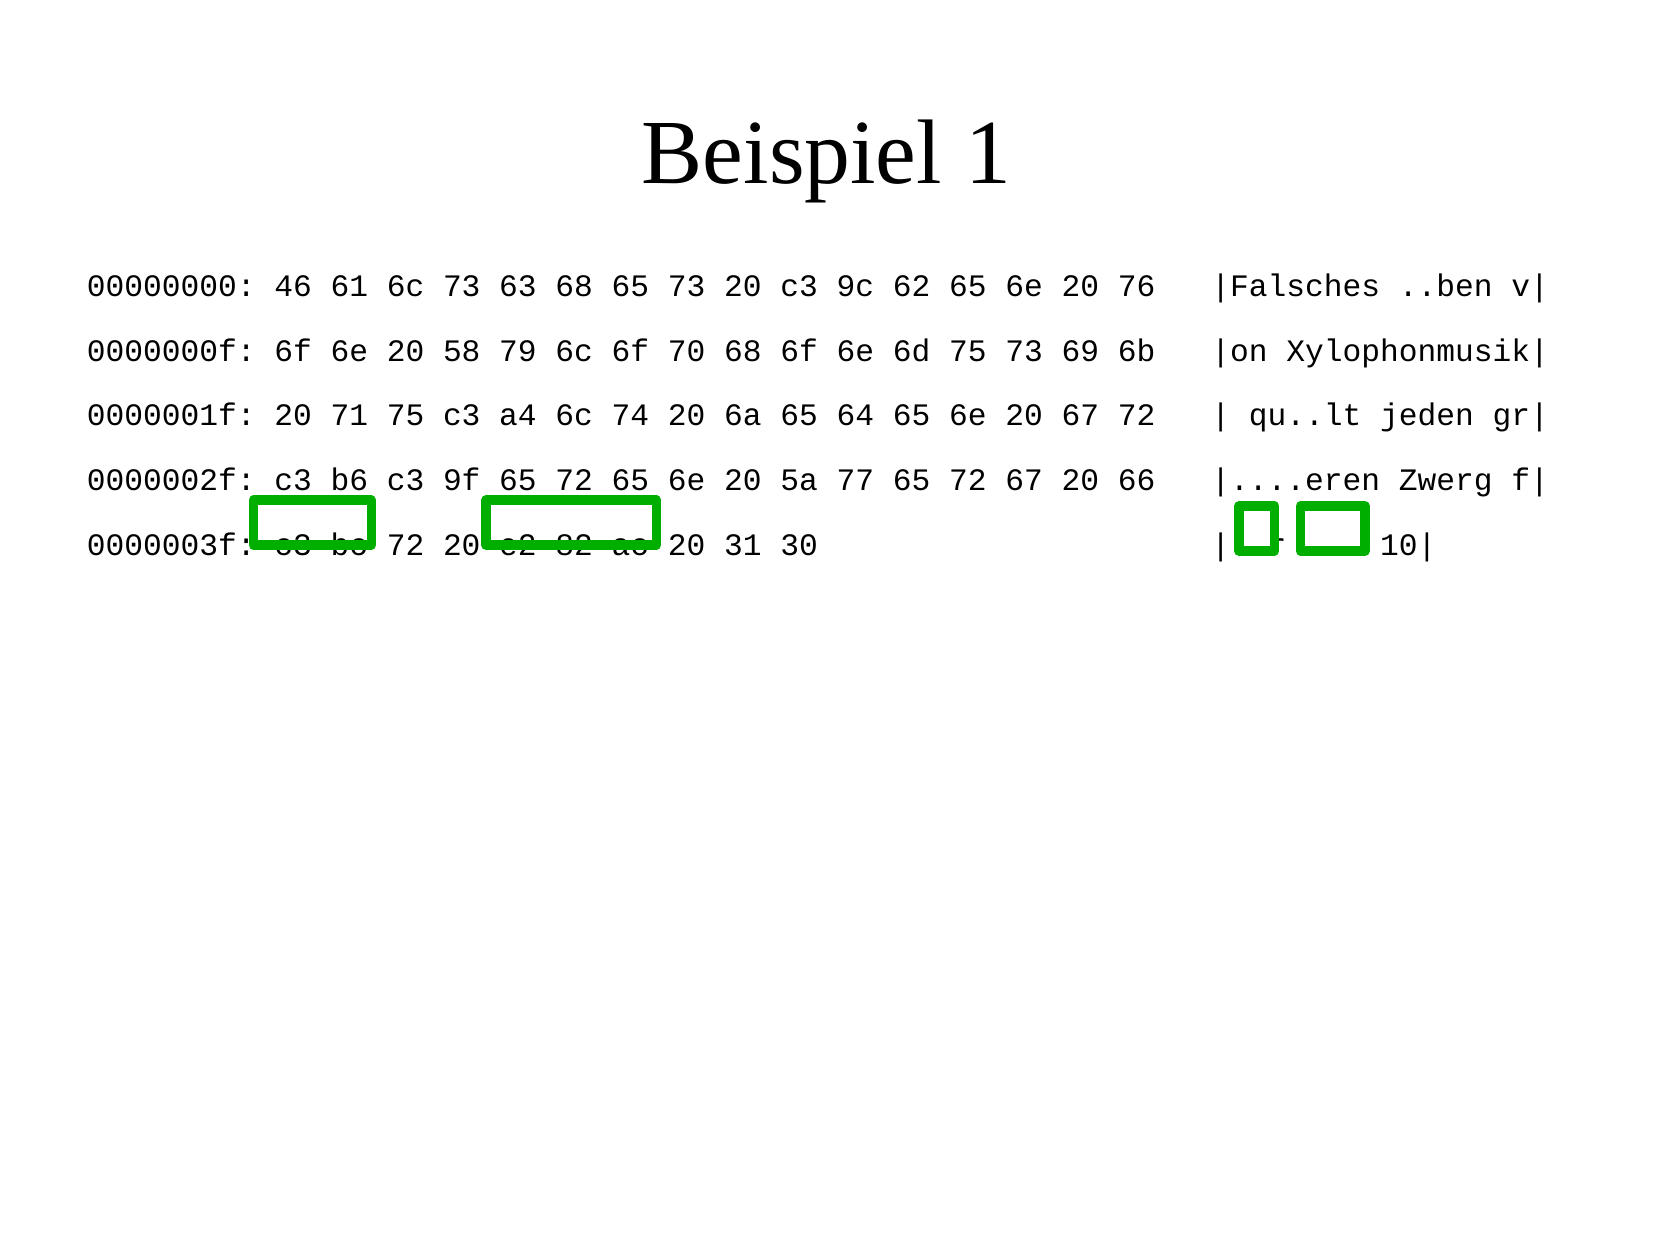

# Beispiel 1
00000000: 46 61 6c 73 63 68 65 73 20 c3 9c 62 65 6e 20 76 |Falsches ..ben v|
0000000f: 6f 6e 20 58 79 6c 6f 70 68 6f 6e 6d 75 73 69 6b |on Xylophonmusik|
0000001f: 20 71 75 c3 a4 6c 74 20 6a 65 64 65 6e 20 67 72 | qu..lt jeden gr|
0000002f: c3 b6 c3 9f 65 72 65 6e 20 5a 77 65 72 67 20 66 |....eren Zwerg f|
0000003f: c3 bc 72 20 e2 82 ac 20 31 30 |..r ... 10|